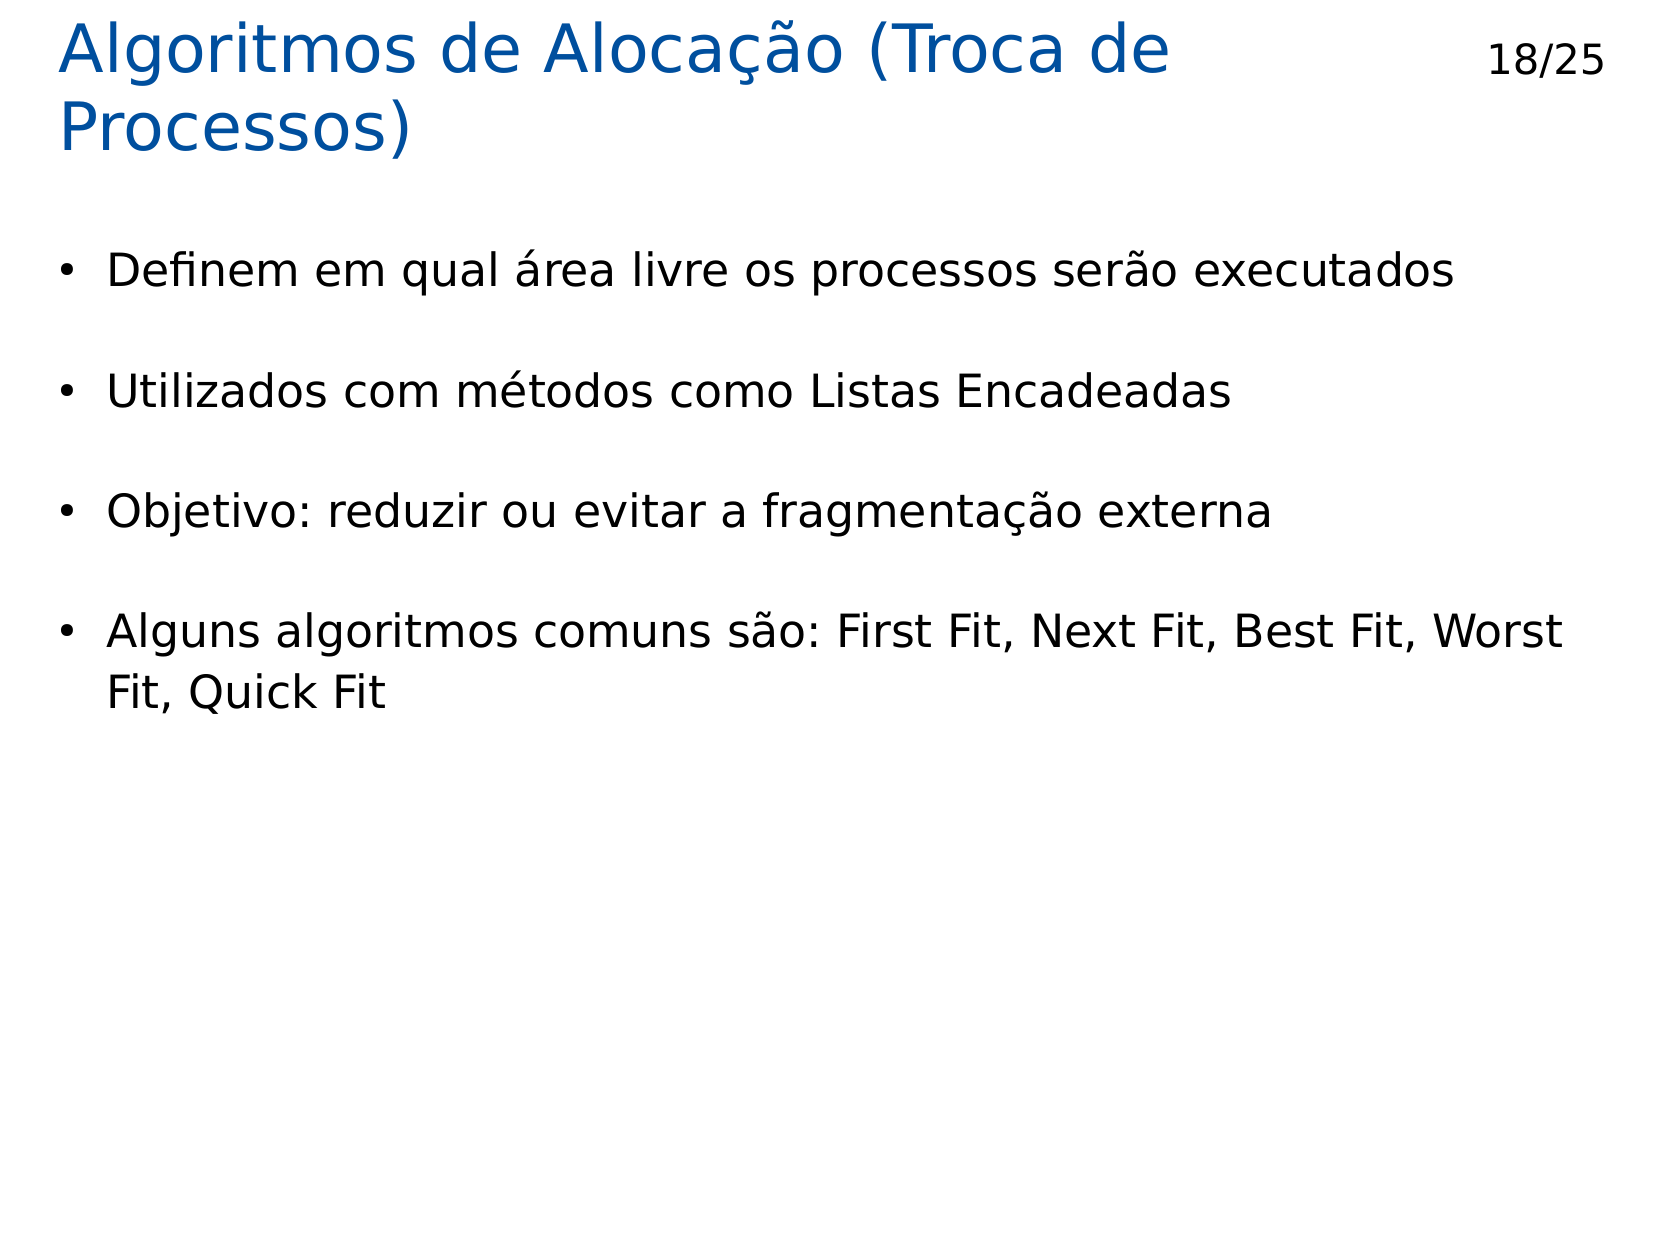

# Algoritmos de Alocação (Troca de Processos)
18
Definem em qual área livre os processos serão executados
Utilizados com métodos como Listas Encadeadas
Objetivo: reduzir ou evitar a fragmentação externa
Alguns algoritmos comuns são: First Fit, Next Fit, Best Fit, Worst Fit, Quick Fit